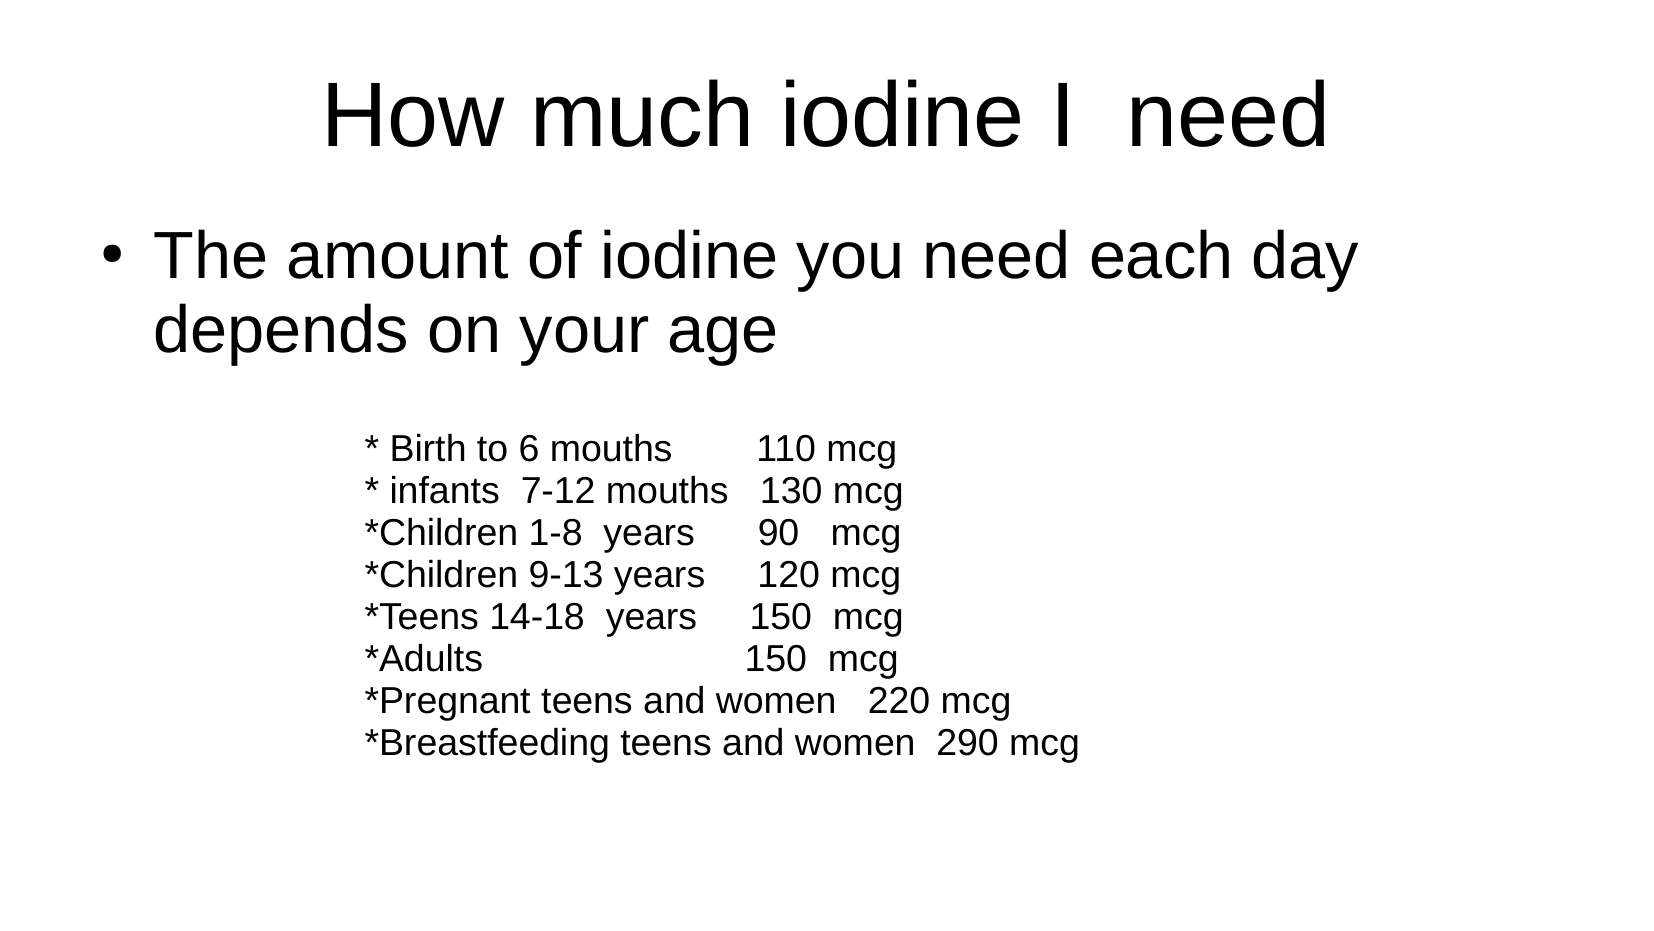

# How much iodine I need
The amount of iodine you need each day depends on your age
* Birth to 6 mouths 110 mcg
* infants 7-12 mouths 130 mcg
*Children 1-8 years 90 mcg
*Children 9-13 years 120 mcg
*Teens 14-18 years 150 mcg
*Adults 150 mcg
*Pregnant teens and women 220 mcg
*Breastfeeding teens and women 290 mcg